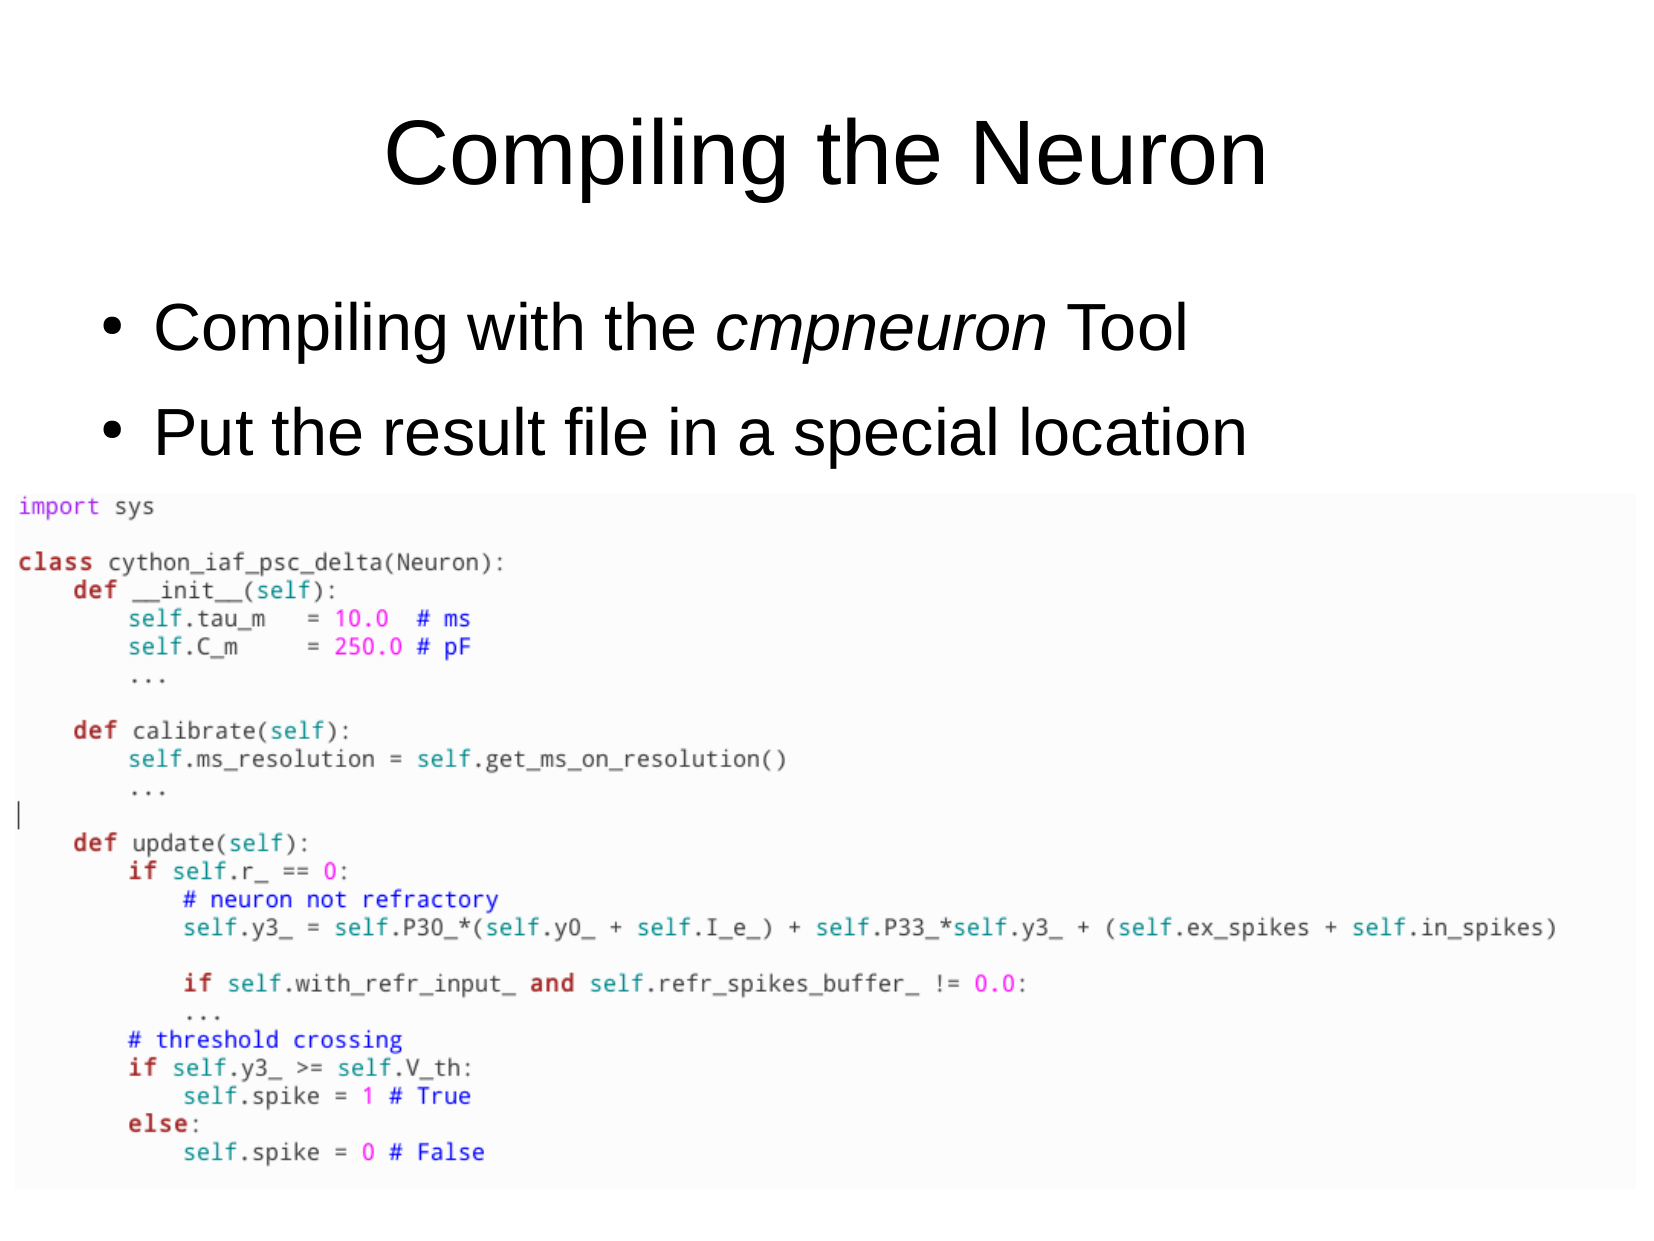

# Compiling the Neuron
Compiling with the cmpneuron Tool
Put the result file in a special location